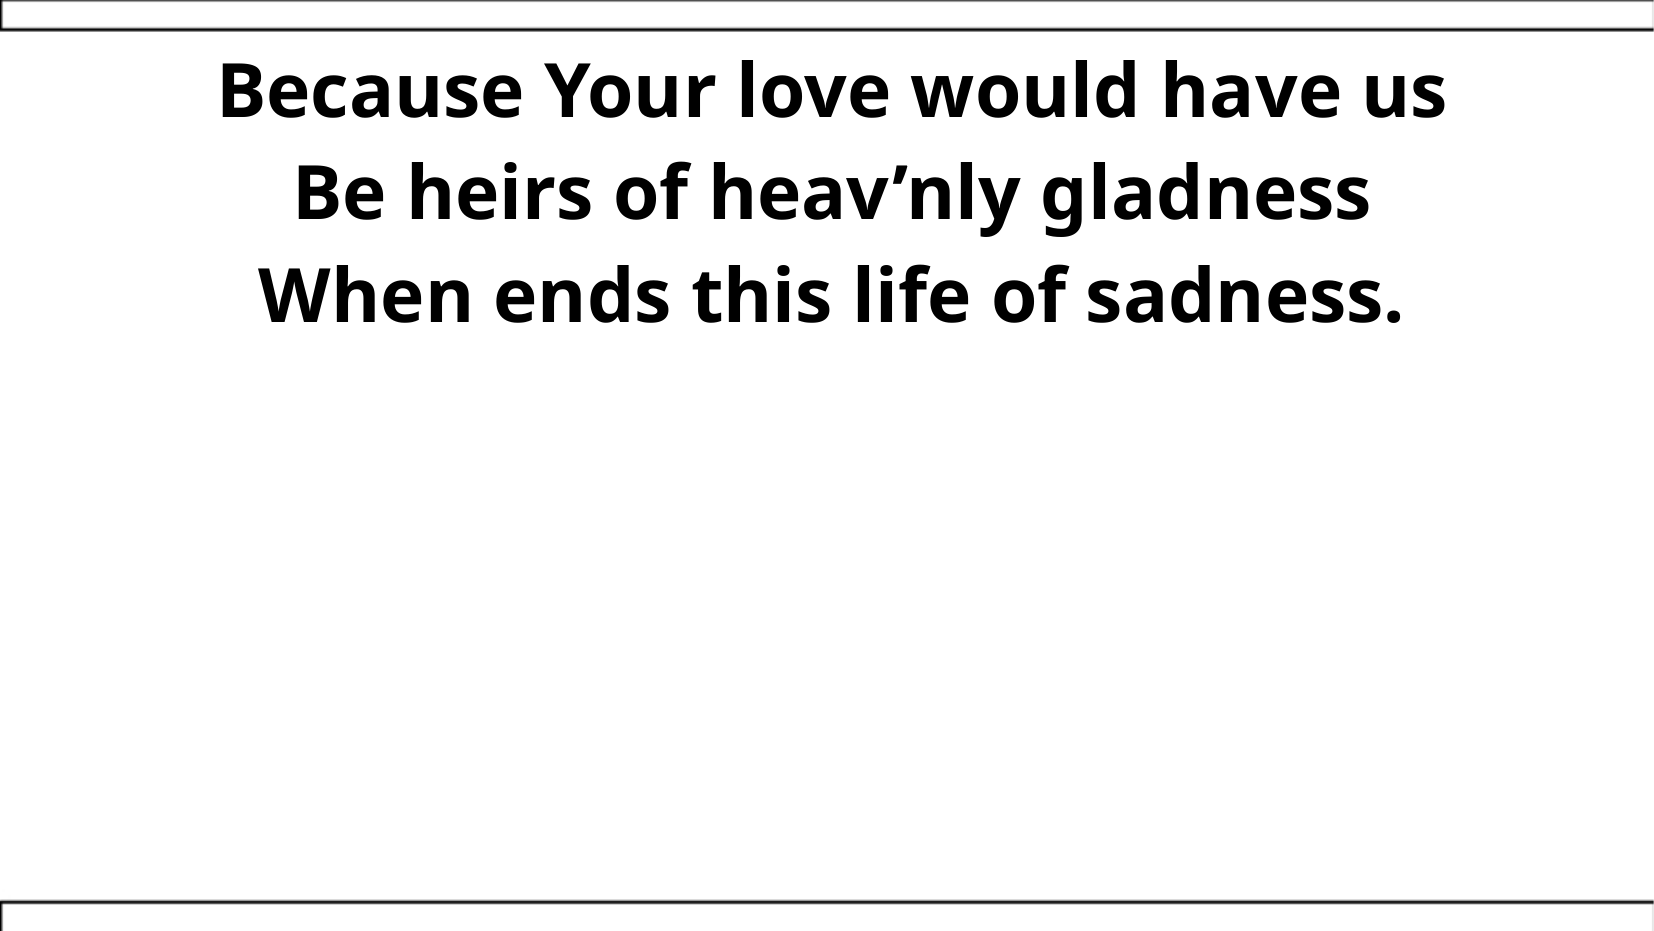

Because Your love would have us
Be heirs of heav’nly gladness
When ends this life of sadness.